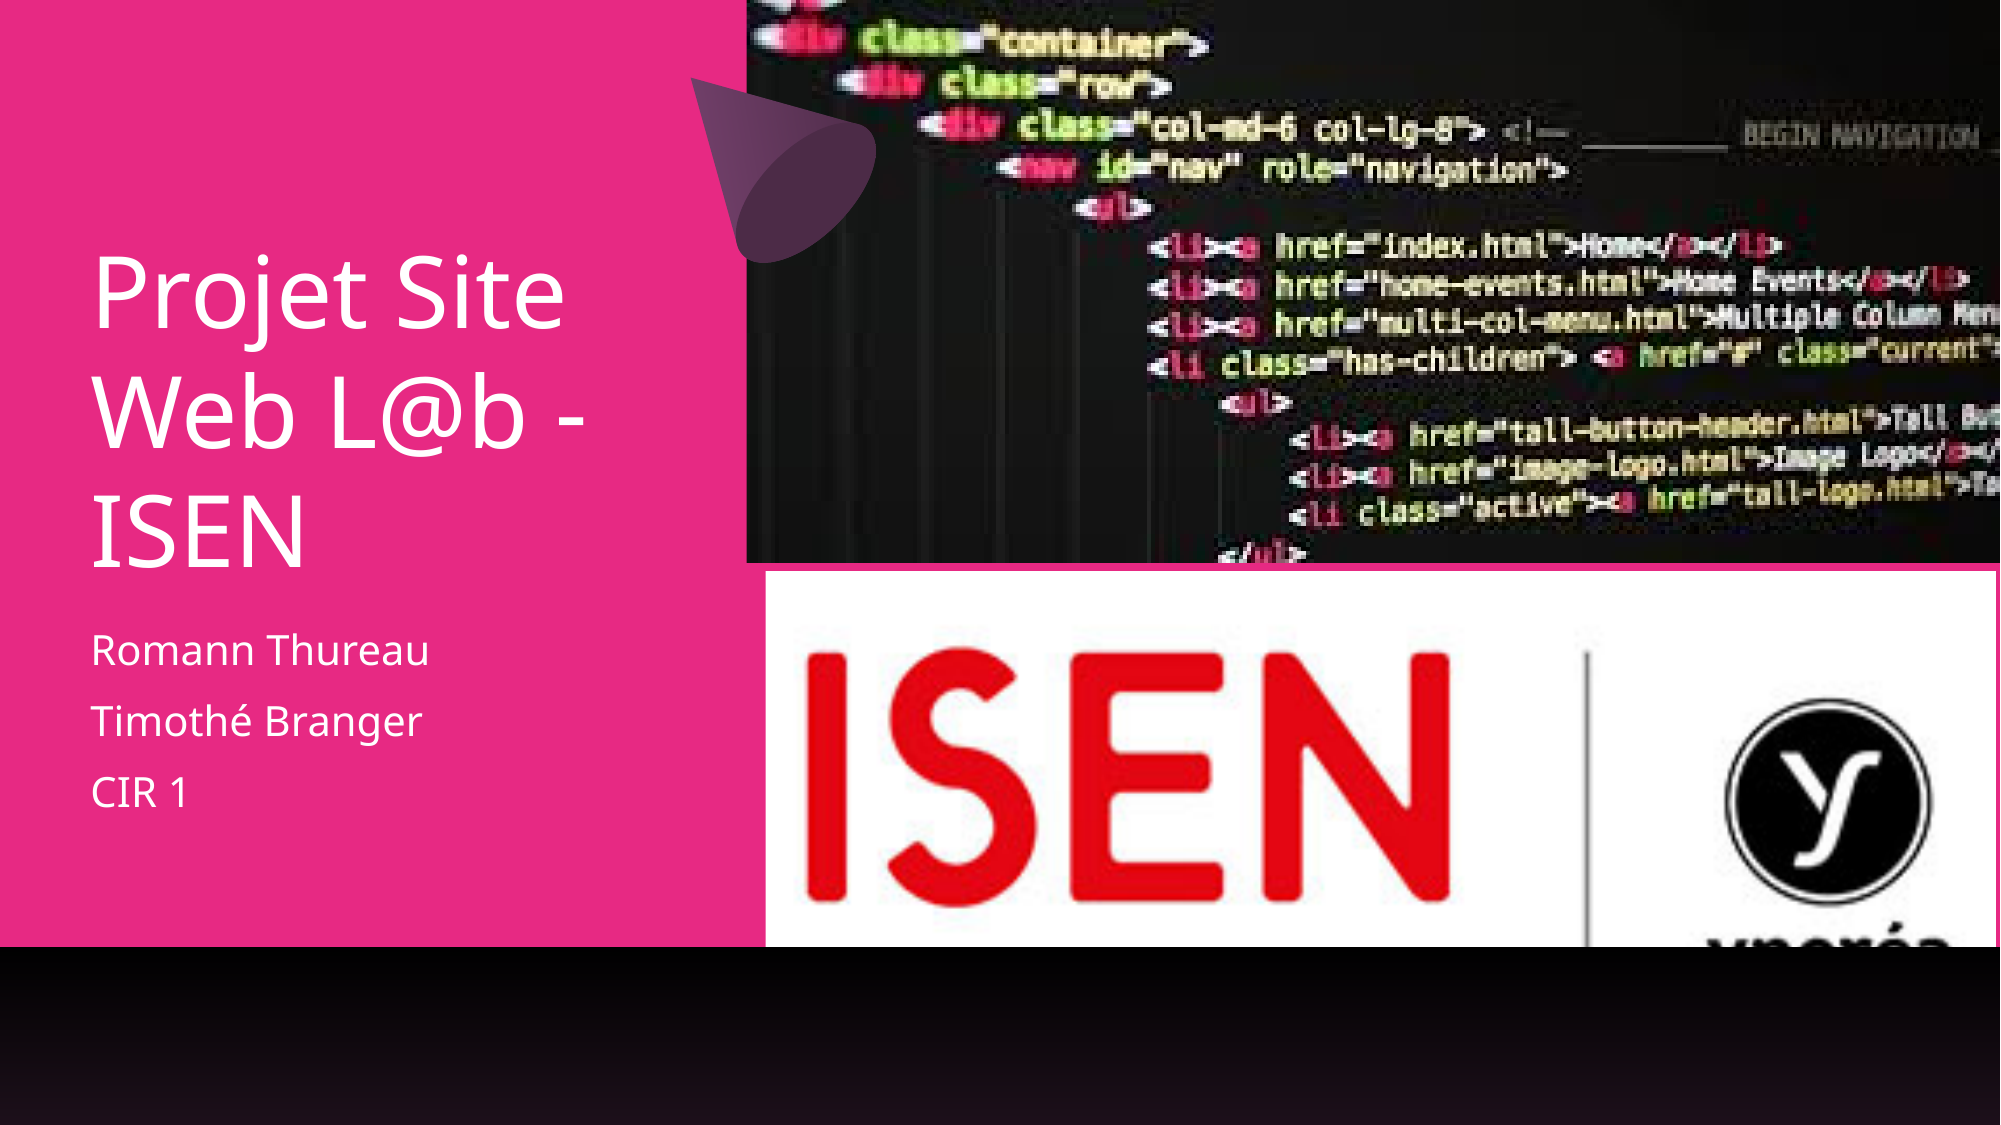

# Projet Site Web L@b -ISEN
Romann Thureau
Timothé Branger
CIR 1